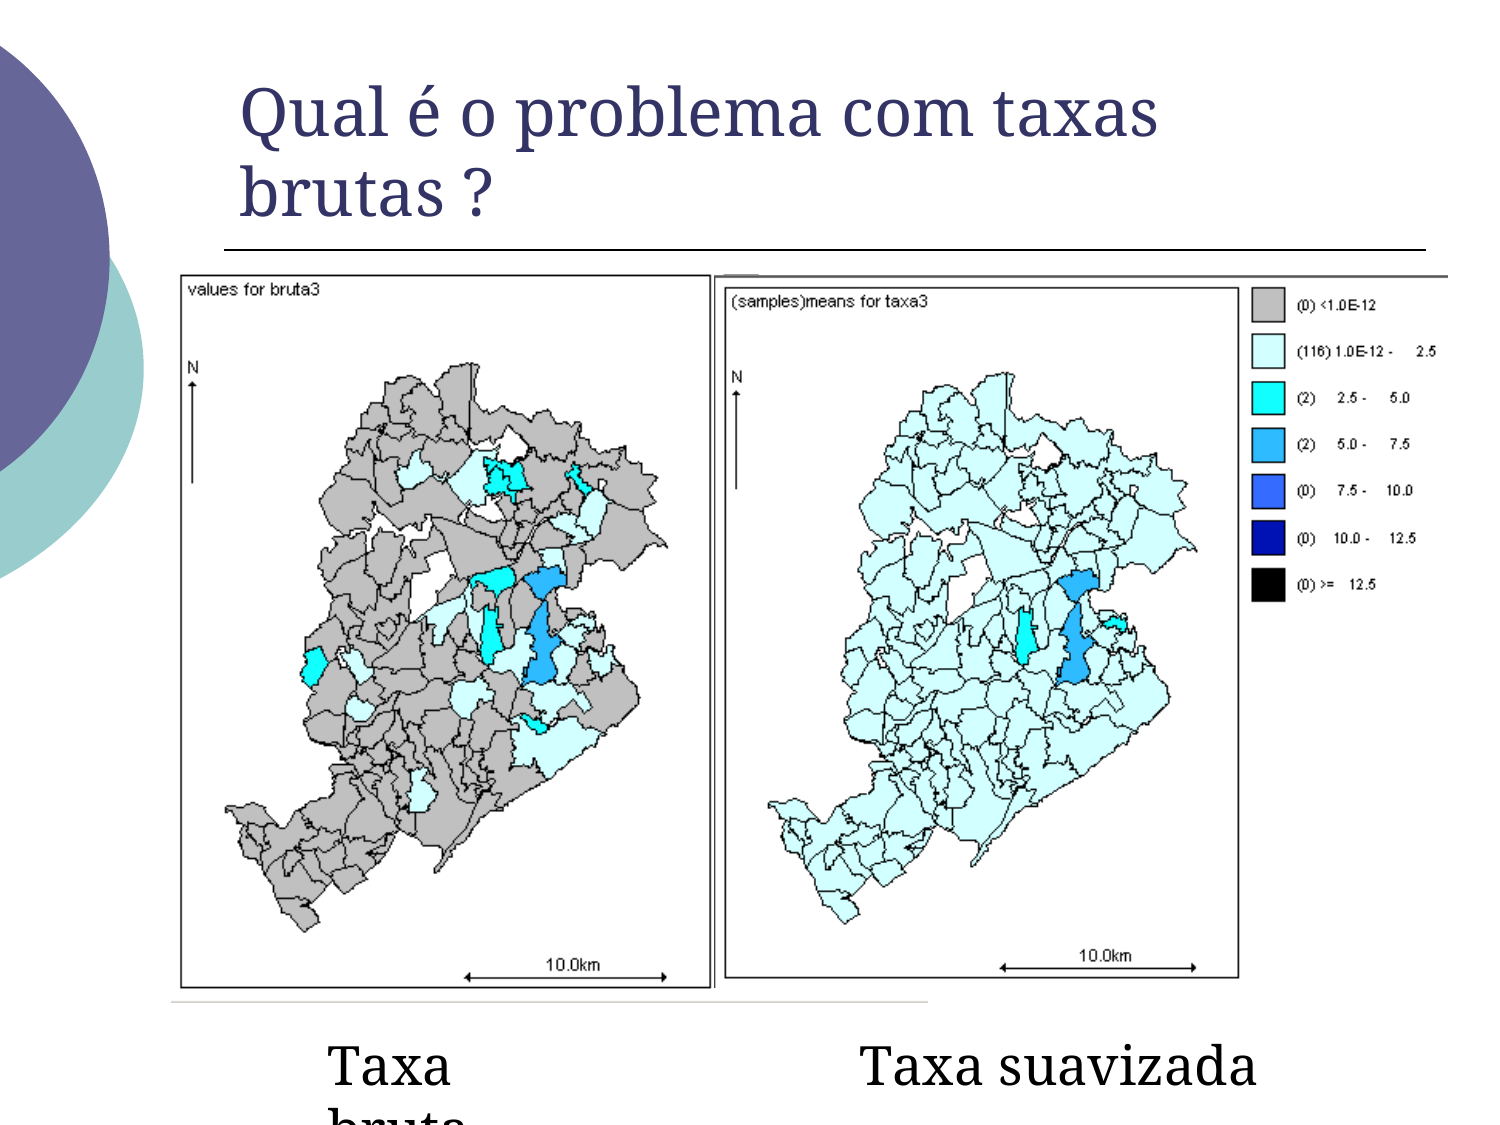

# Qual é o problema com taxas brutas ?
Taxa bruta
Taxa suavizada